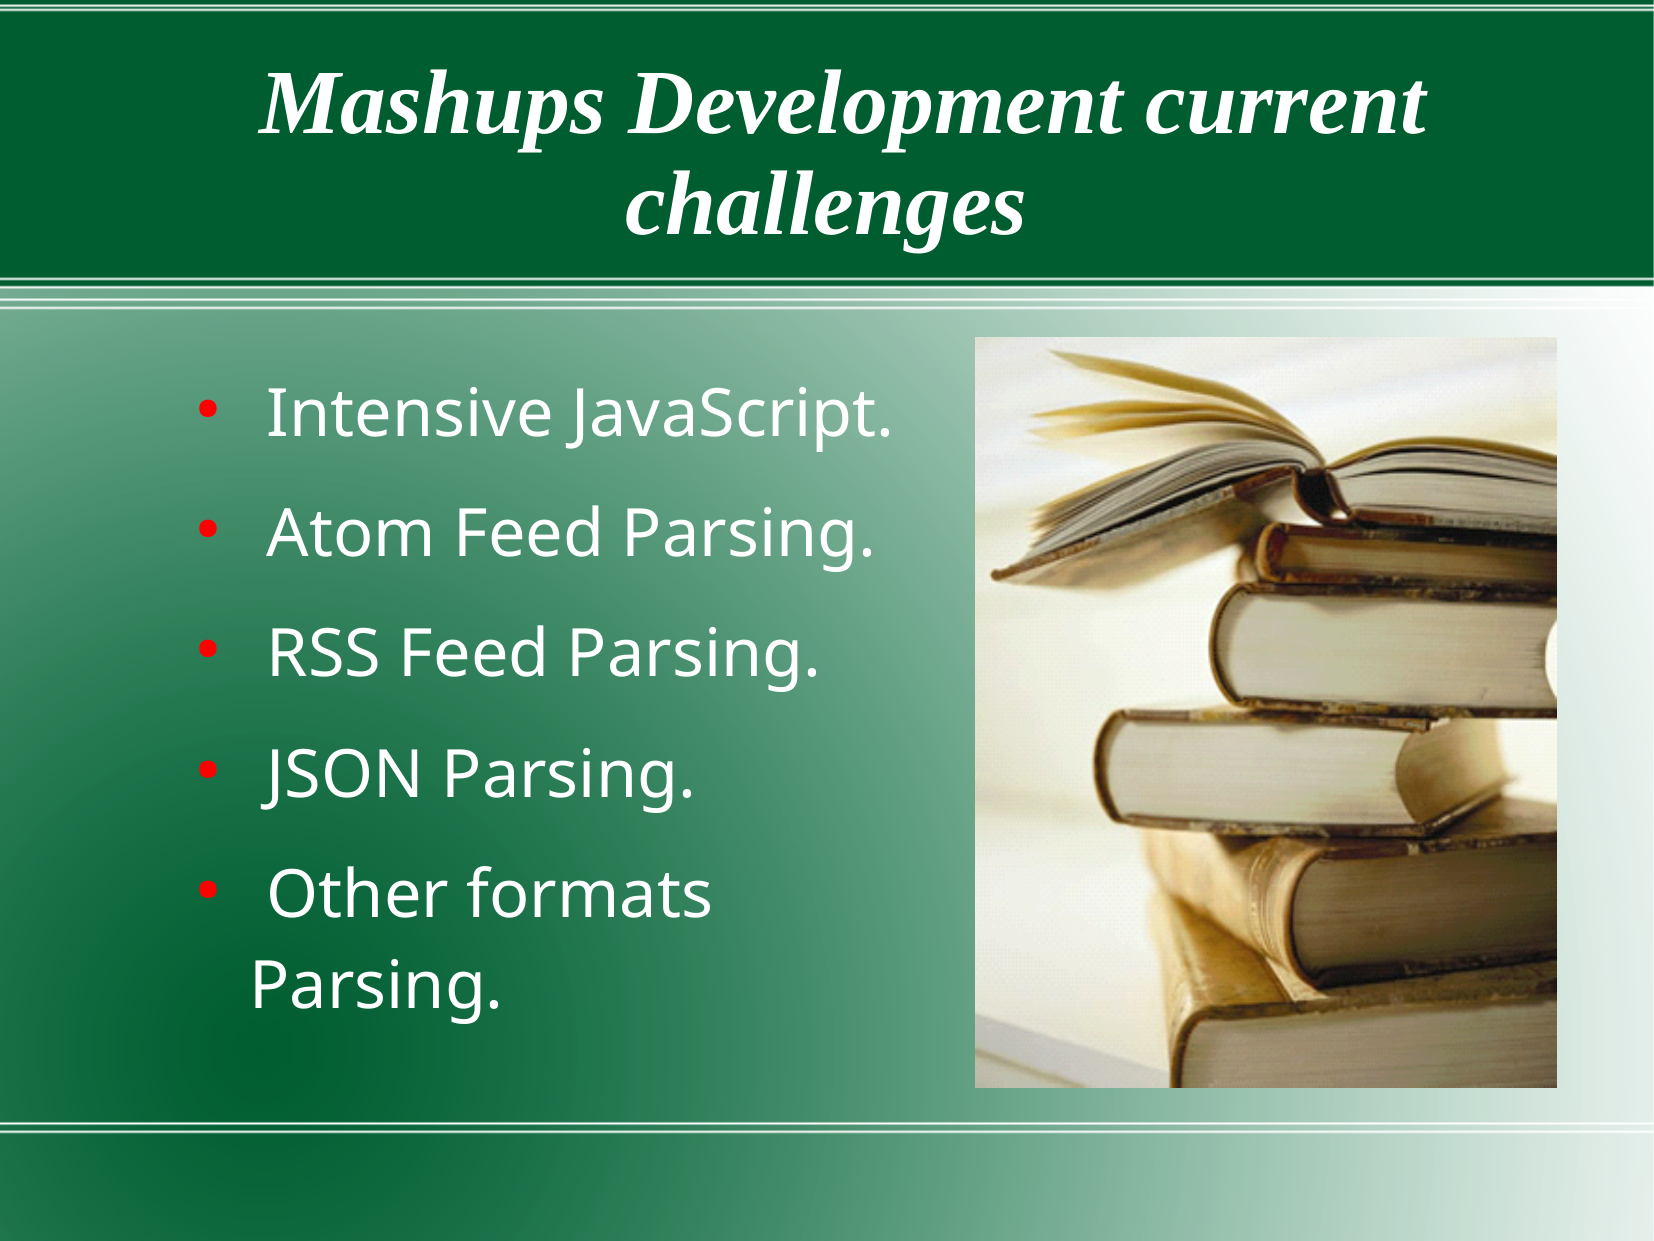

# Mashups Development current challenges
 Intensive JavaScript.
 Atom Feed Parsing.
 RSS Feed Parsing.
 JSON Parsing.
 Other formats Parsing.